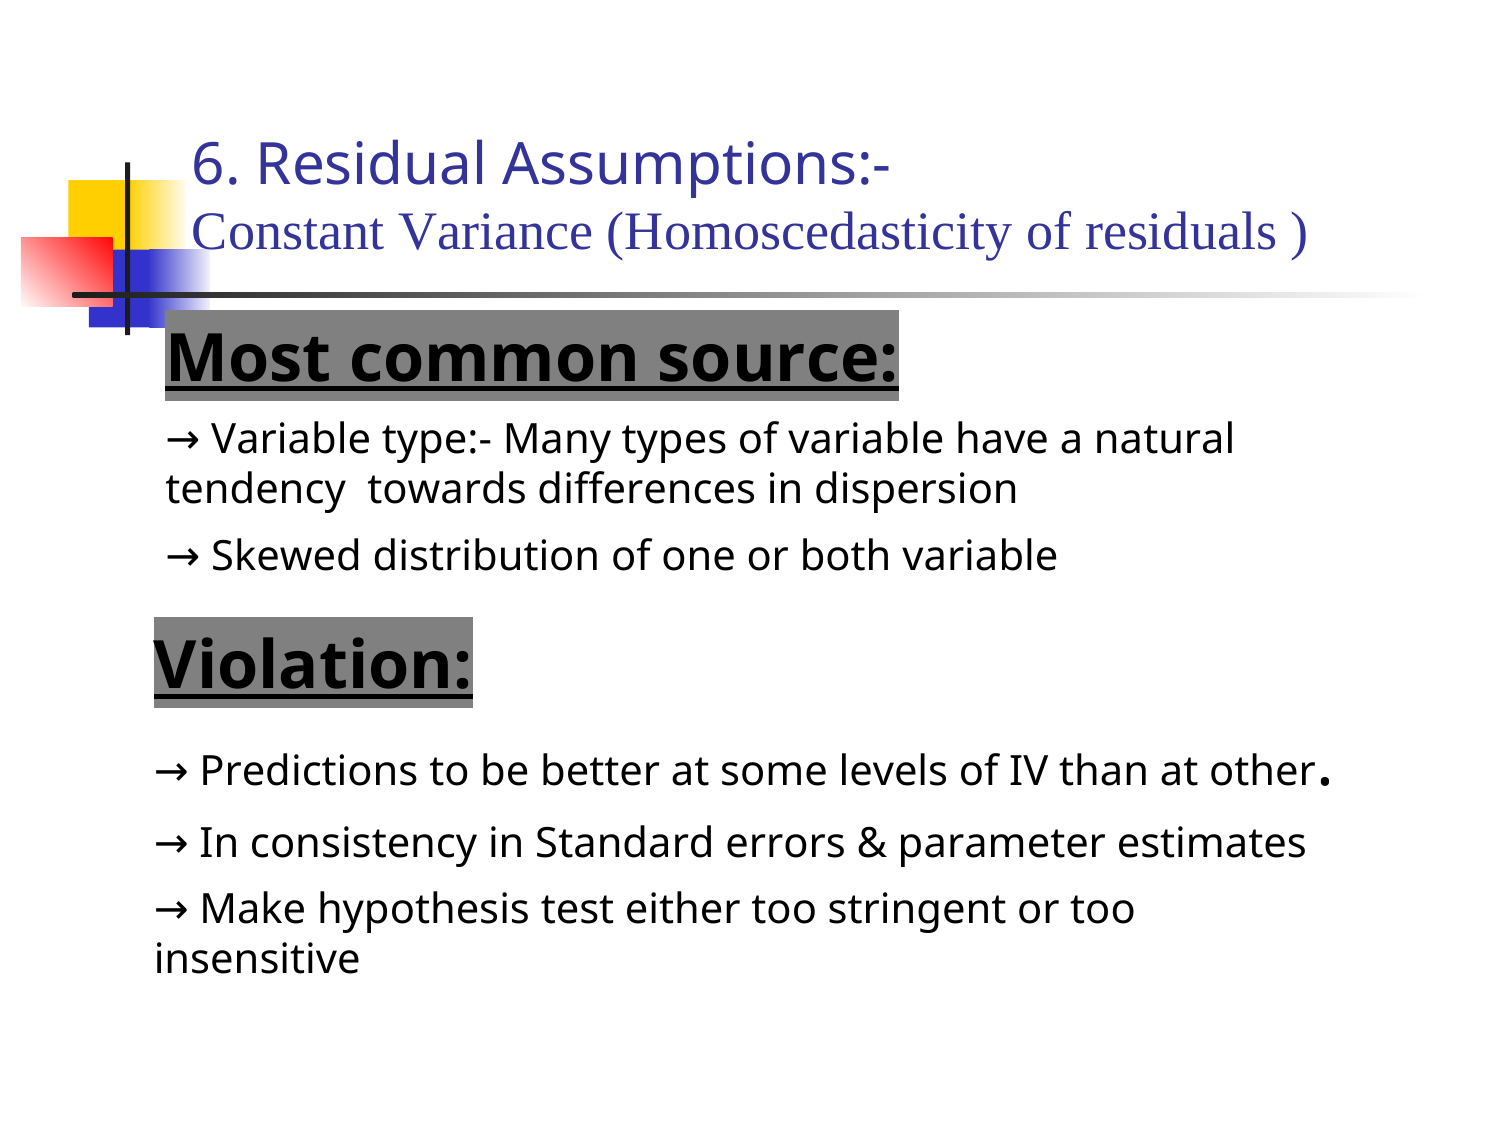

6. Residual Assumptions:-
Constant Variance (Homoscedasticity of residuals )
Most common source:
→ Variable type:- Many types of variable have a natural tendency towards differences in dispersion
→ Skewed distribution of one or both variable
# Violation:
→ Predictions to be better at some levels of IV than at other.
→ In consistency in Standard errors & parameter estimates
→ Make hypothesis test either too stringent or too insensitive